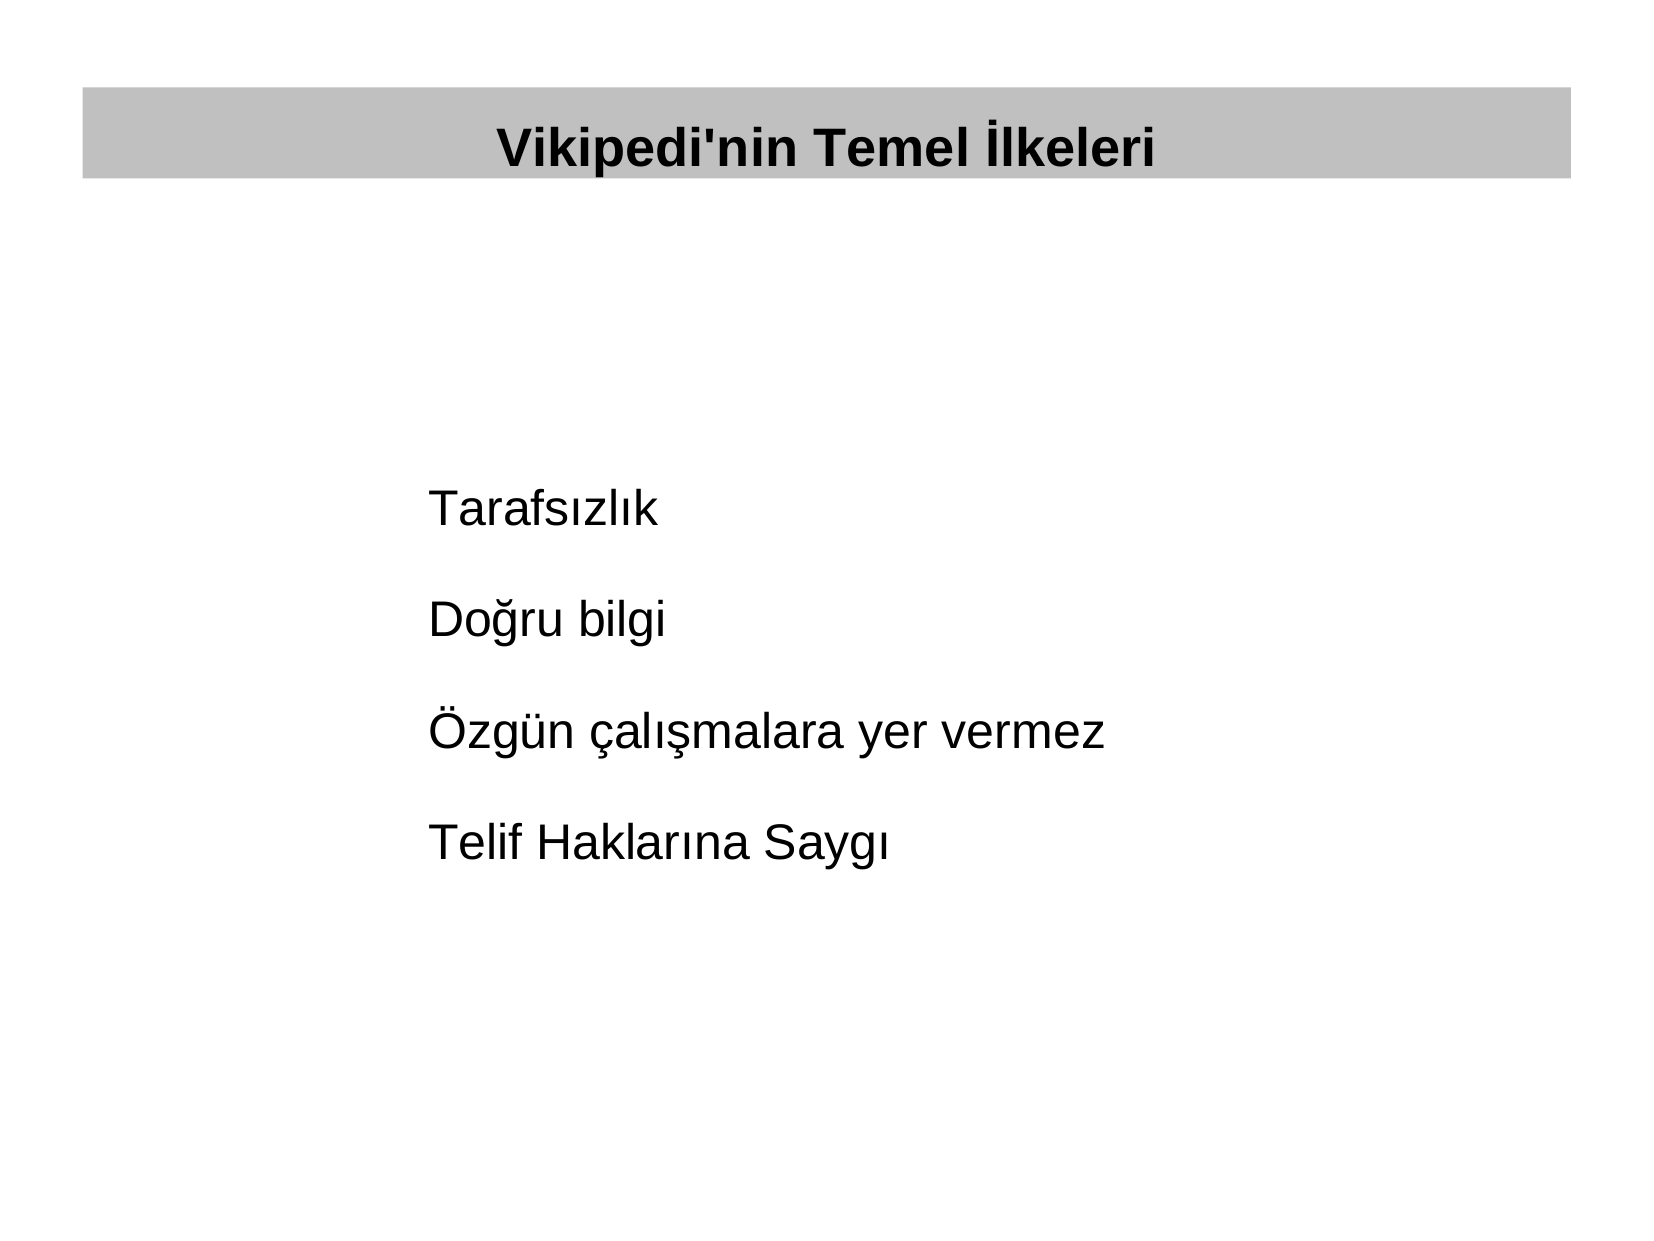

# Vikipedi'nin Temel İlkeleri
Tarafsızlık
Doğru bilgi
Özgün çalışmalara yer vermez
Telif Haklarına Saygı